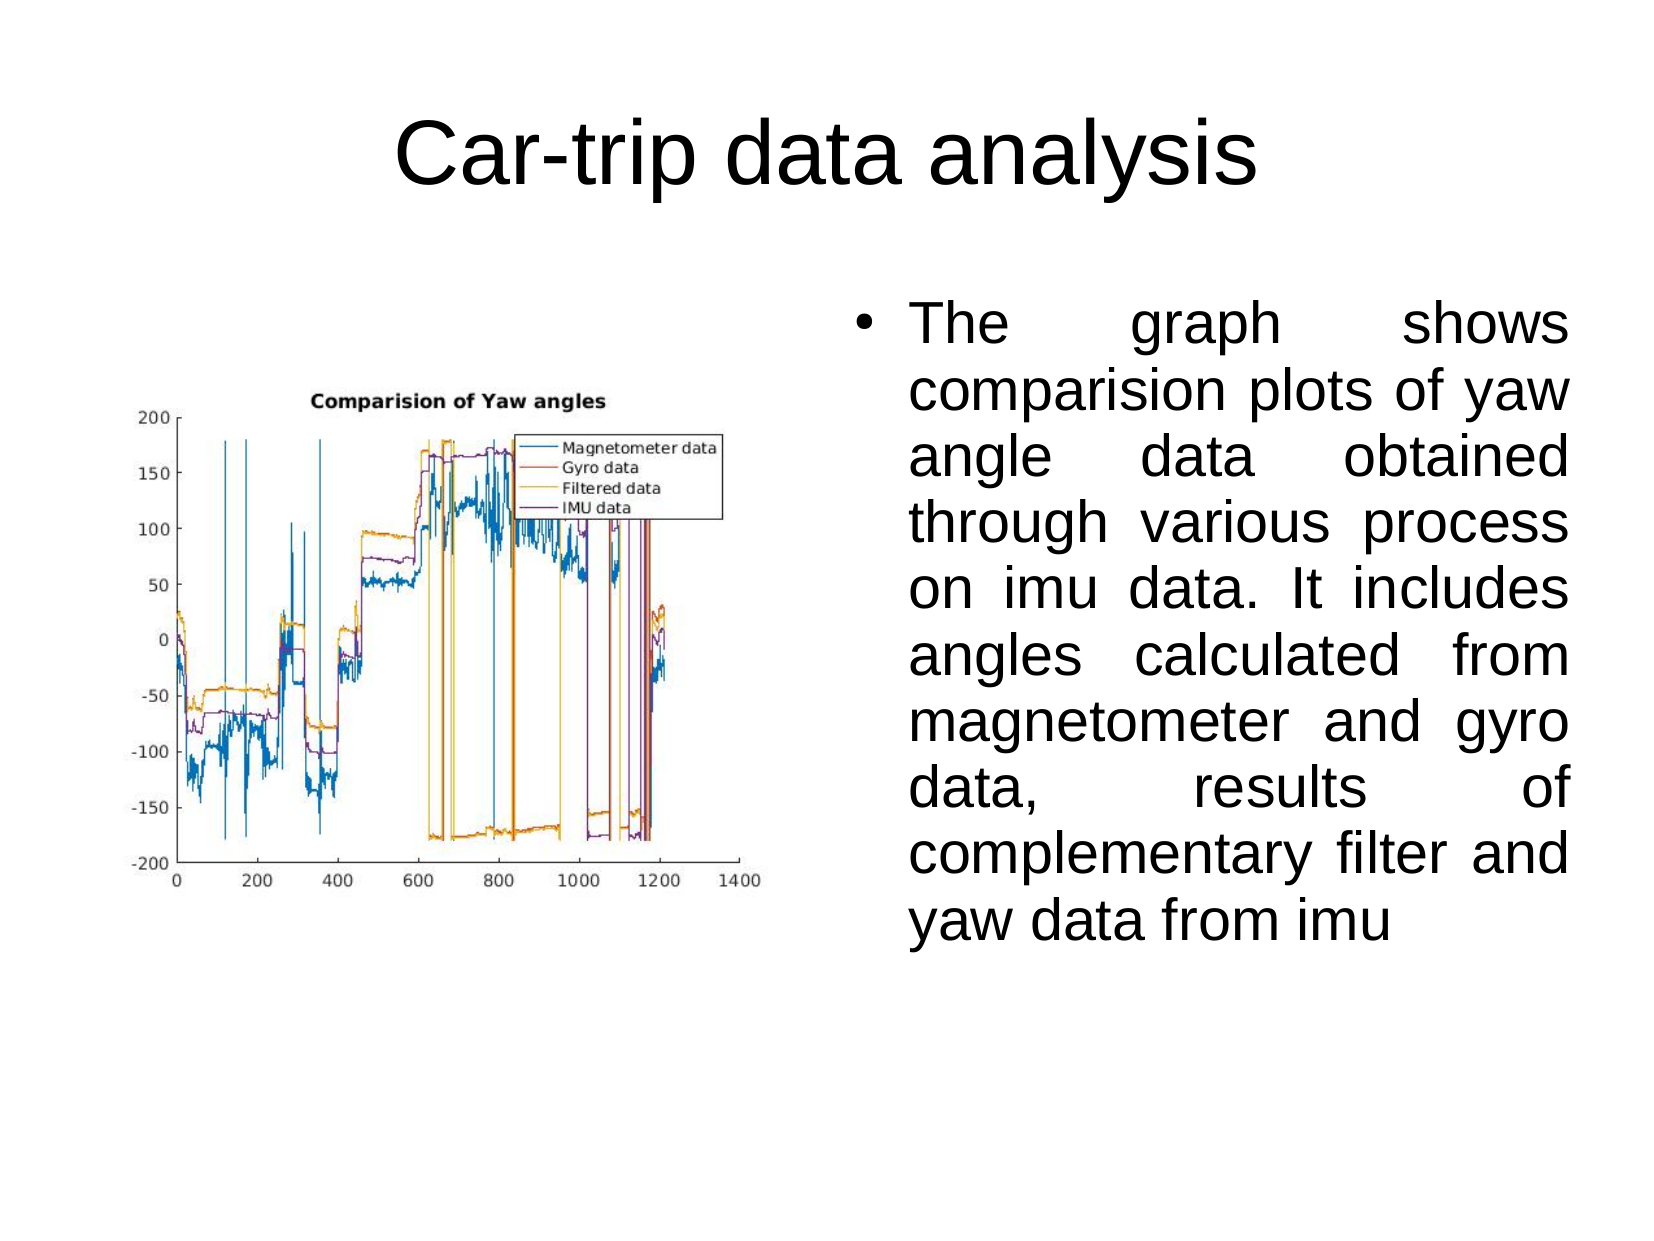

# Car-trip data analysis
The graph shows comparision plots of yaw angle data obtained through various process on imu data. It includes angles calculated from magnetometer and gyro data, results of complementary filter and yaw data from imu